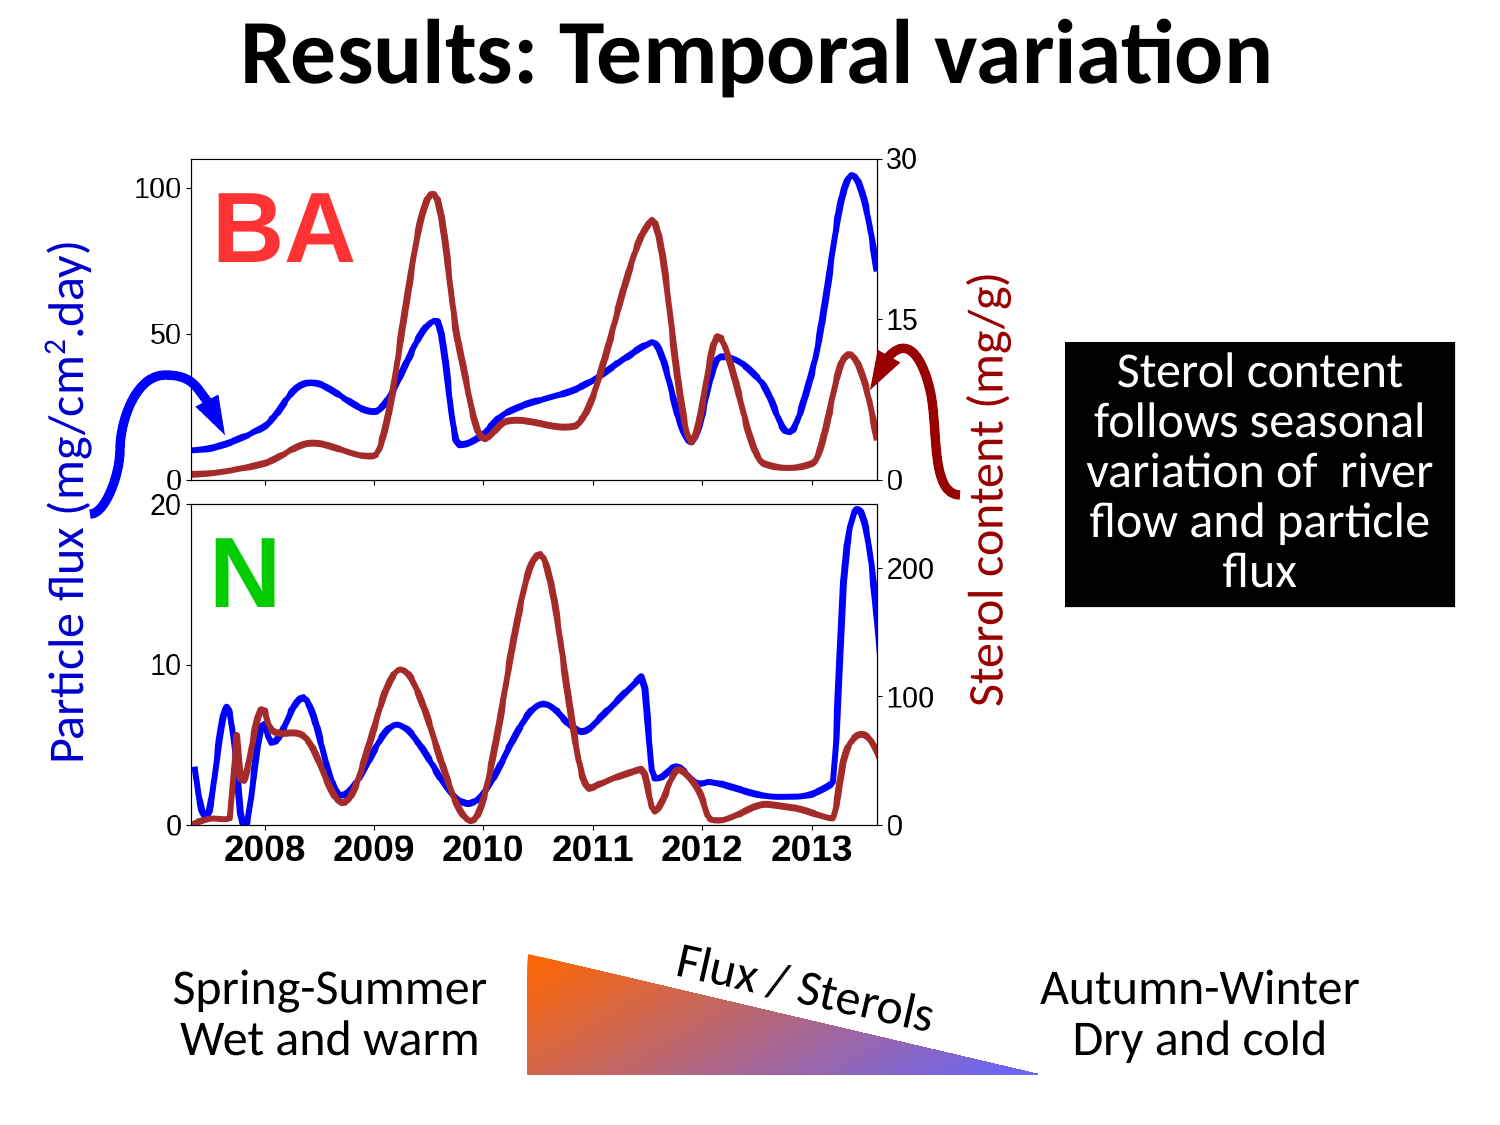

Results: Temporal variation
BA
Sterol content follows seasonal variation of river flow and particle flux
Sterol content (mg/g)
Particle flux (mg/cm2.day)
N
Flux / Sterols
Spring-Summer
Wet and warm
Autumn-Winter
Dry and cold